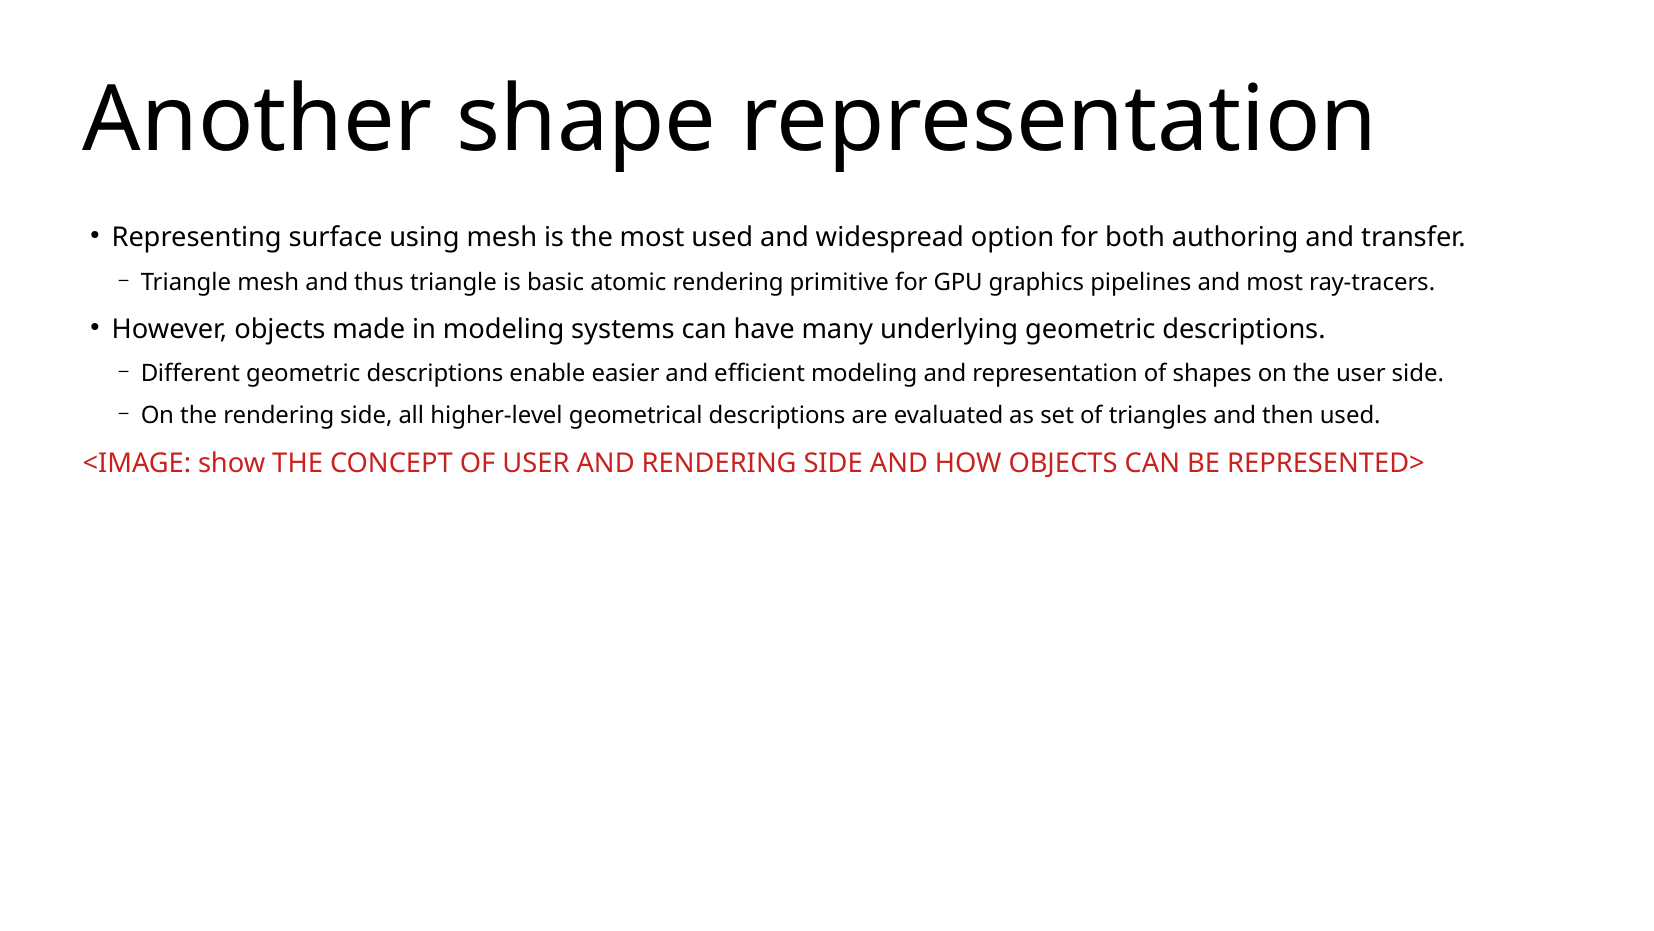

# Another shape representation
Representing surface using mesh is the most used and widespread option for both authoring and transfer.
Triangle mesh and thus triangle is basic atomic rendering primitive for GPU graphics pipelines and most ray-tracers.
However, objects made in modeling systems can have many underlying geometric descriptions.
Different geometric descriptions enable easier and efficient modeling and representation of shapes on the user side.
On the rendering side, all higher-level geometrical descriptions are evaluated as set of triangles and then used.
<IMAGE: show THE CONCEPT OF USER AND RENDERING SIDE AND HOW OBJECTS CAN BE REPRESENTED>